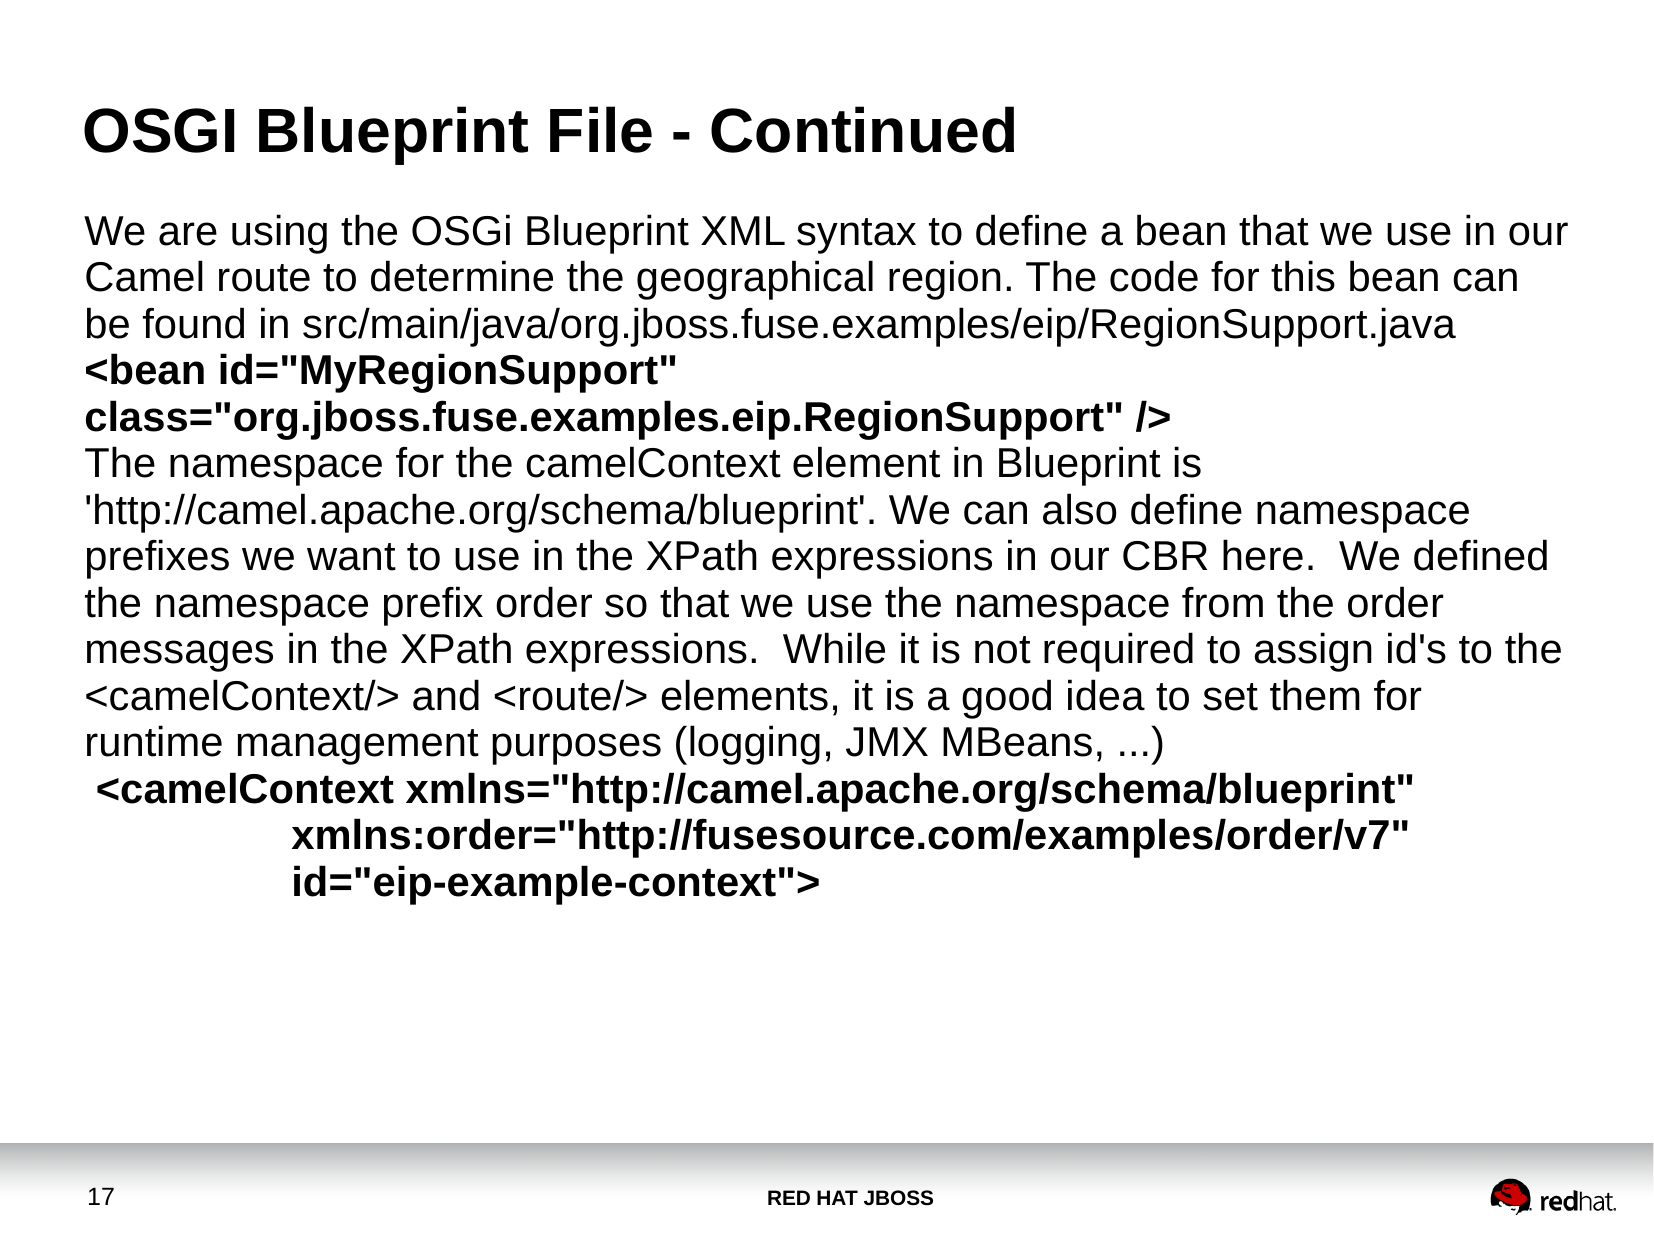

# OSGI Blueprint File - Continued
We are using the OSGi Blueprint XML syntax to define a bean that we use in our Camel route to determine the geographical region. The code for this bean can be found in src/main/java/org.jboss.fuse.examples/eip/RegionSupport.java
<bean id="MyRegionSupport" class="org.jboss.fuse.examples.eip.RegionSupport" />
The namespace for the camelContext element in Blueprint is 'http://camel.apache.org/schema/blueprint'. We can also define namespace prefixes we want to use in the XPath expressions in our CBR here. We defined the namespace prefix order so that we use the namespace from the order messages in the XPath expressions. While it is not required to assign id's to the <camelContext/> and <route/> elements, it is a good idea to set them for runtime management purposes (logging, JMX MBeans, ...)
 <camelContext xmlns="http://camel.apache.org/schema/blueprint"
 xmlns:order="http://fusesource.com/examples/order/v7"
 id="eip-example-context">